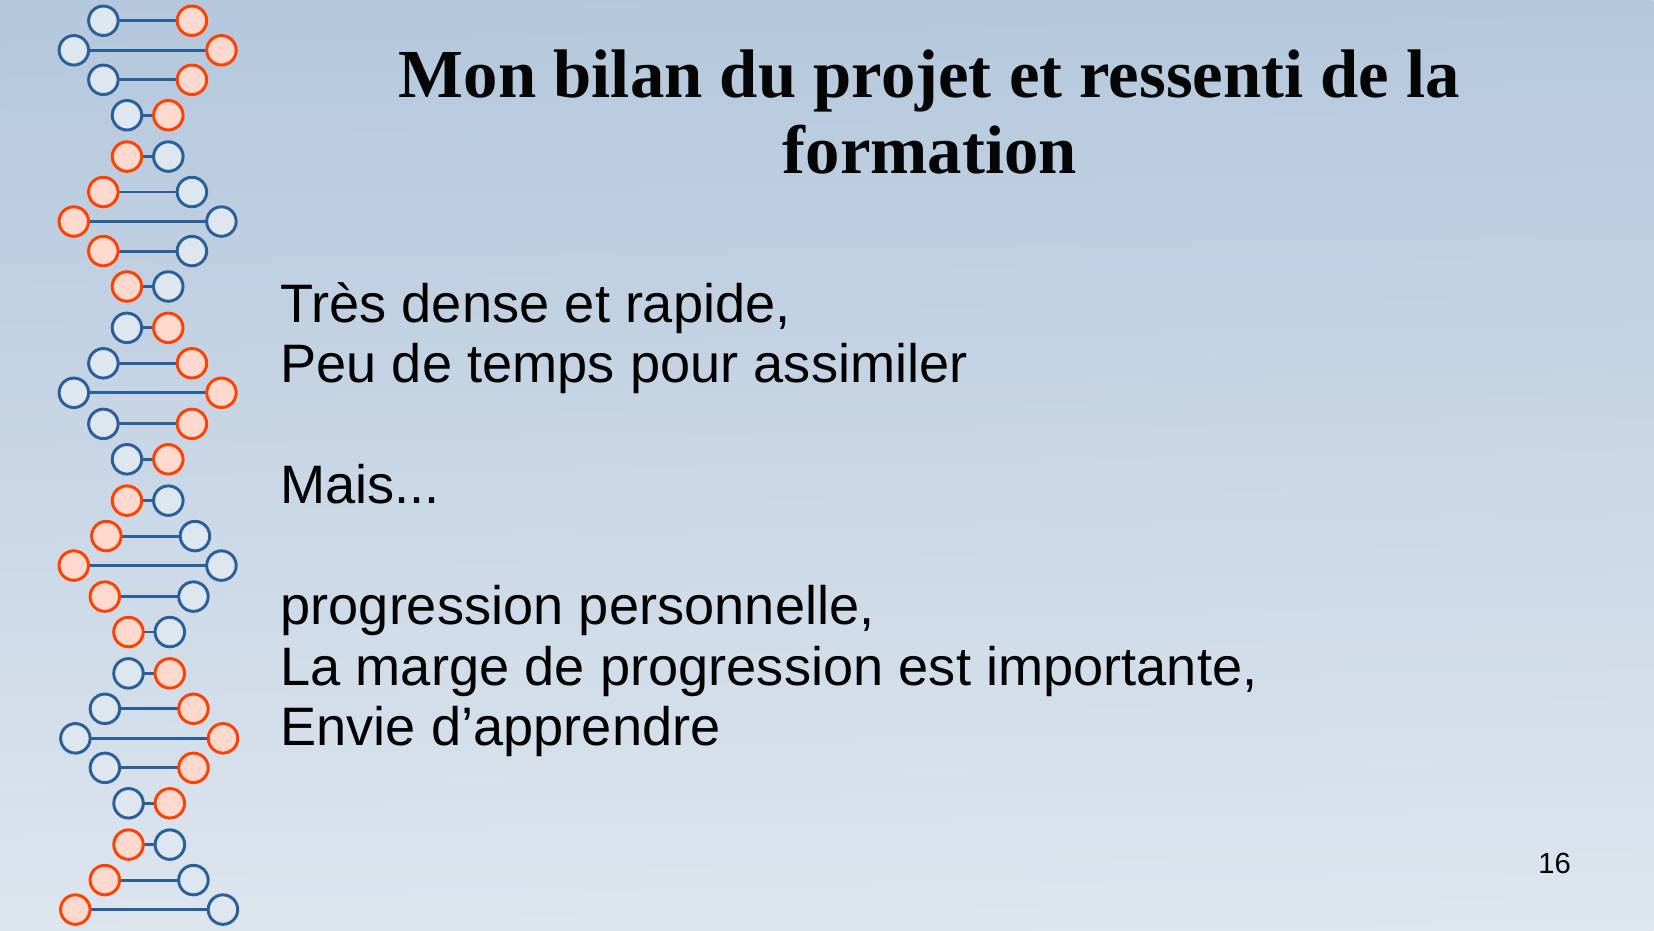

# Mon bilan du projet et ressenti de la formation
Très dense et rapide,
Peu de temps pour assimiler
Mais...
progression personnelle,
La marge de progression est importante,
Envie d’apprendre
16